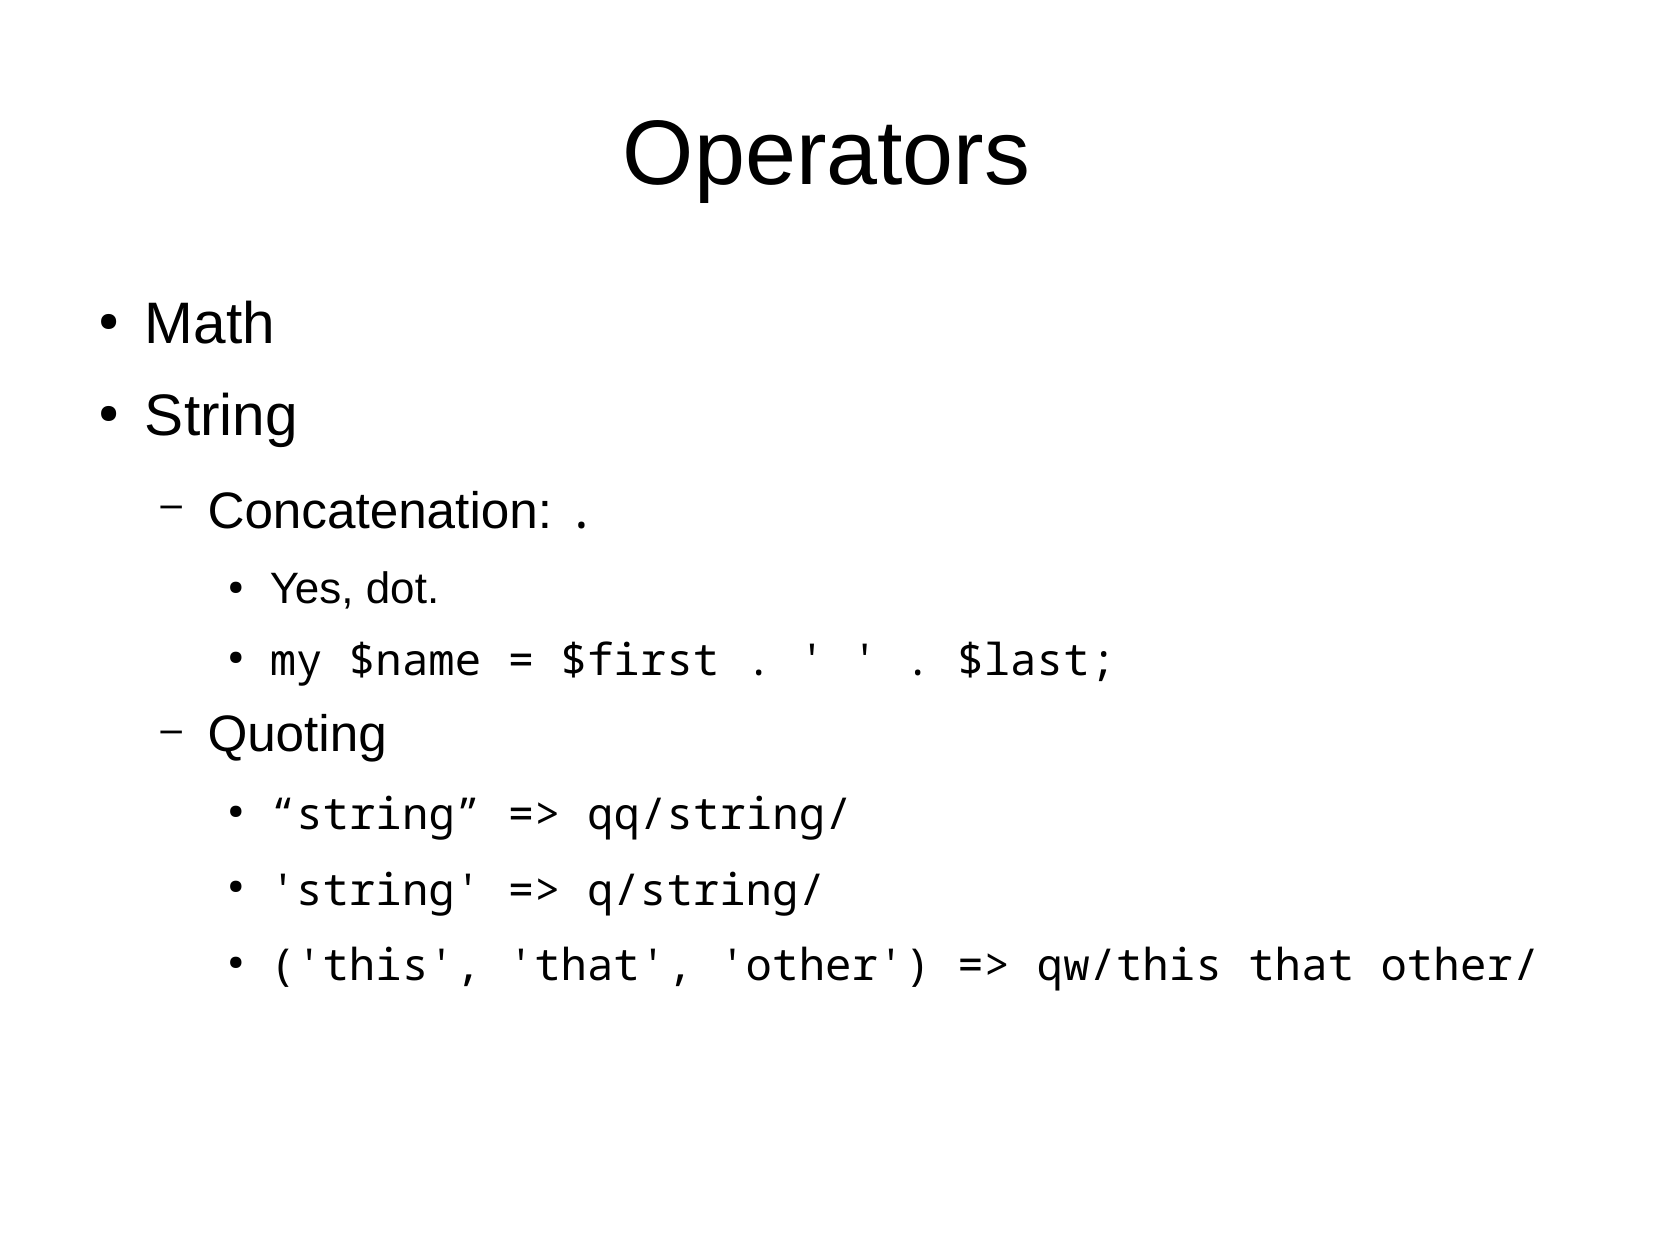

# Operators
Math
String
Concatenation: .
Yes, dot.
my $name = $first . ' ' . $last;
Quoting
“string” => qq/string/
'string' => q/string/
('this', 'that', 'other') => qw/this that other/